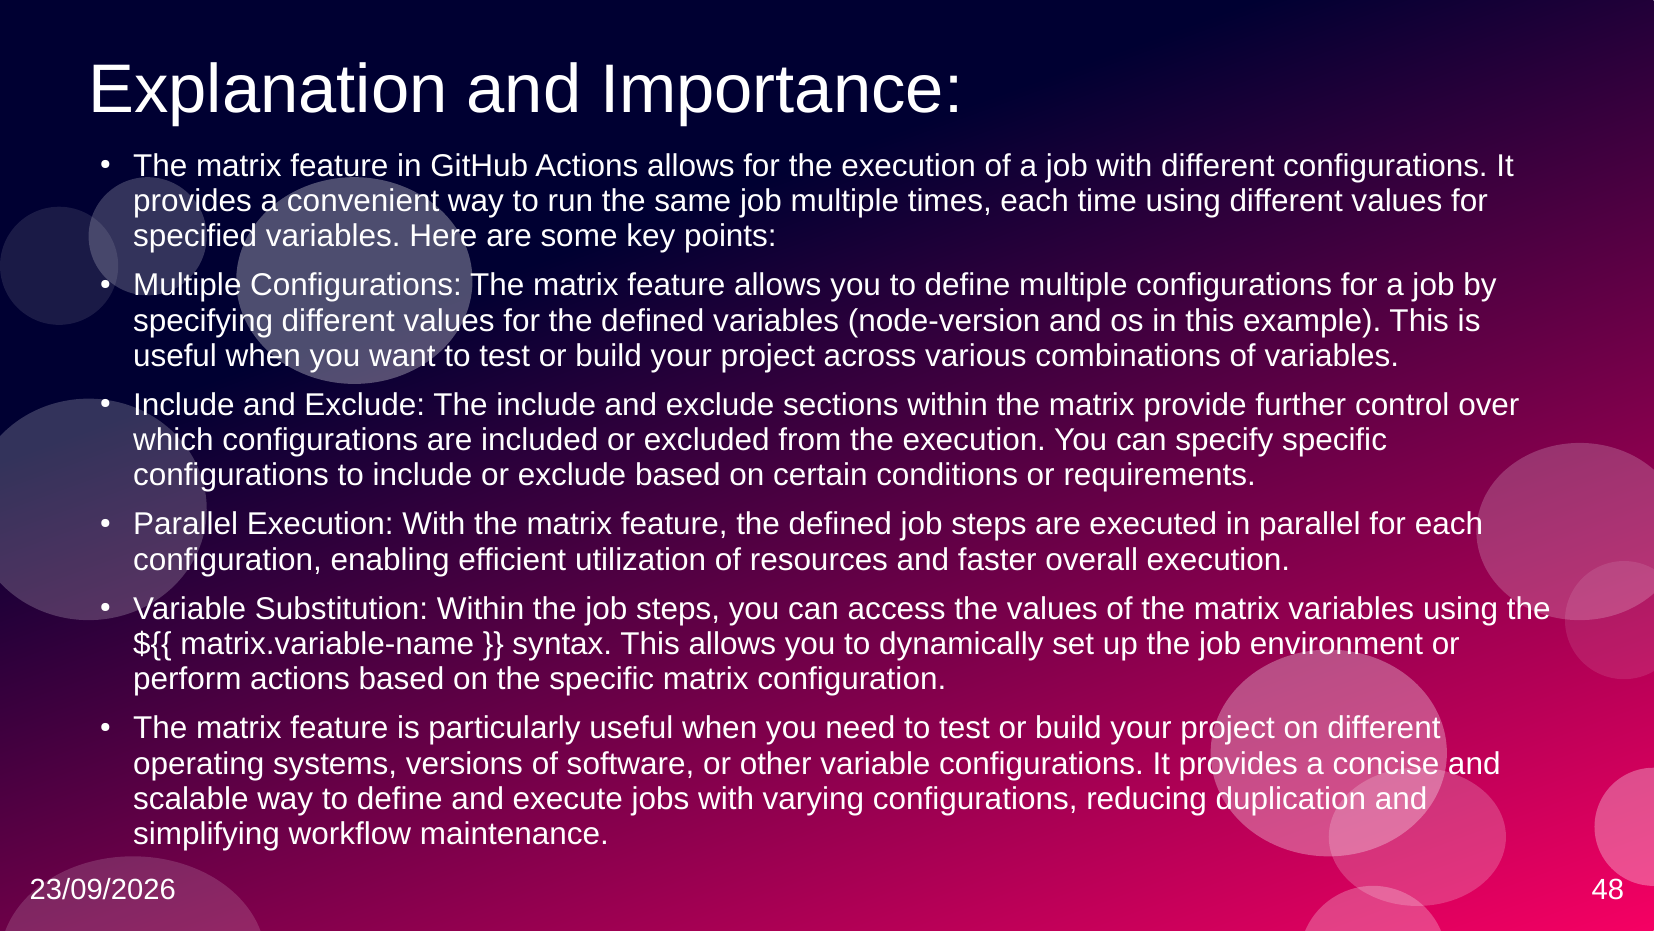

# Explanation and Importance:
The matrix feature in GitHub Actions allows for the execution of a job with different configurations. It provides a convenient way to run the same job multiple times, each time using different values for specified variables. Here are some key points:
Multiple Configurations: The matrix feature allows you to define multiple configurations for a job by specifying different values for the defined variables (node-version and os in this example). This is useful when you want to test or build your project across various combinations of variables.
Include and Exclude: The include and exclude sections within the matrix provide further control over which configurations are included or excluded from the execution. You can specify specific configurations to include or exclude based on certain conditions or requirements.
Parallel Execution: With the matrix feature, the defined job steps are executed in parallel for each configuration, enabling efficient utilization of resources and faster overall execution.
Variable Substitution: Within the job steps, you can access the values of the matrix variables using the ${{ matrix.variable-name }} syntax. This allows you to dynamically set up the job environment or perform actions based on the specific matrix configuration.
The matrix feature is particularly useful when you need to test or build your project on different operating systems, versions of software, or other variable configurations. It provides a concise and scalable way to define and execute jobs with varying configurations, reducing duplication and simplifying workflow maintenance.
48